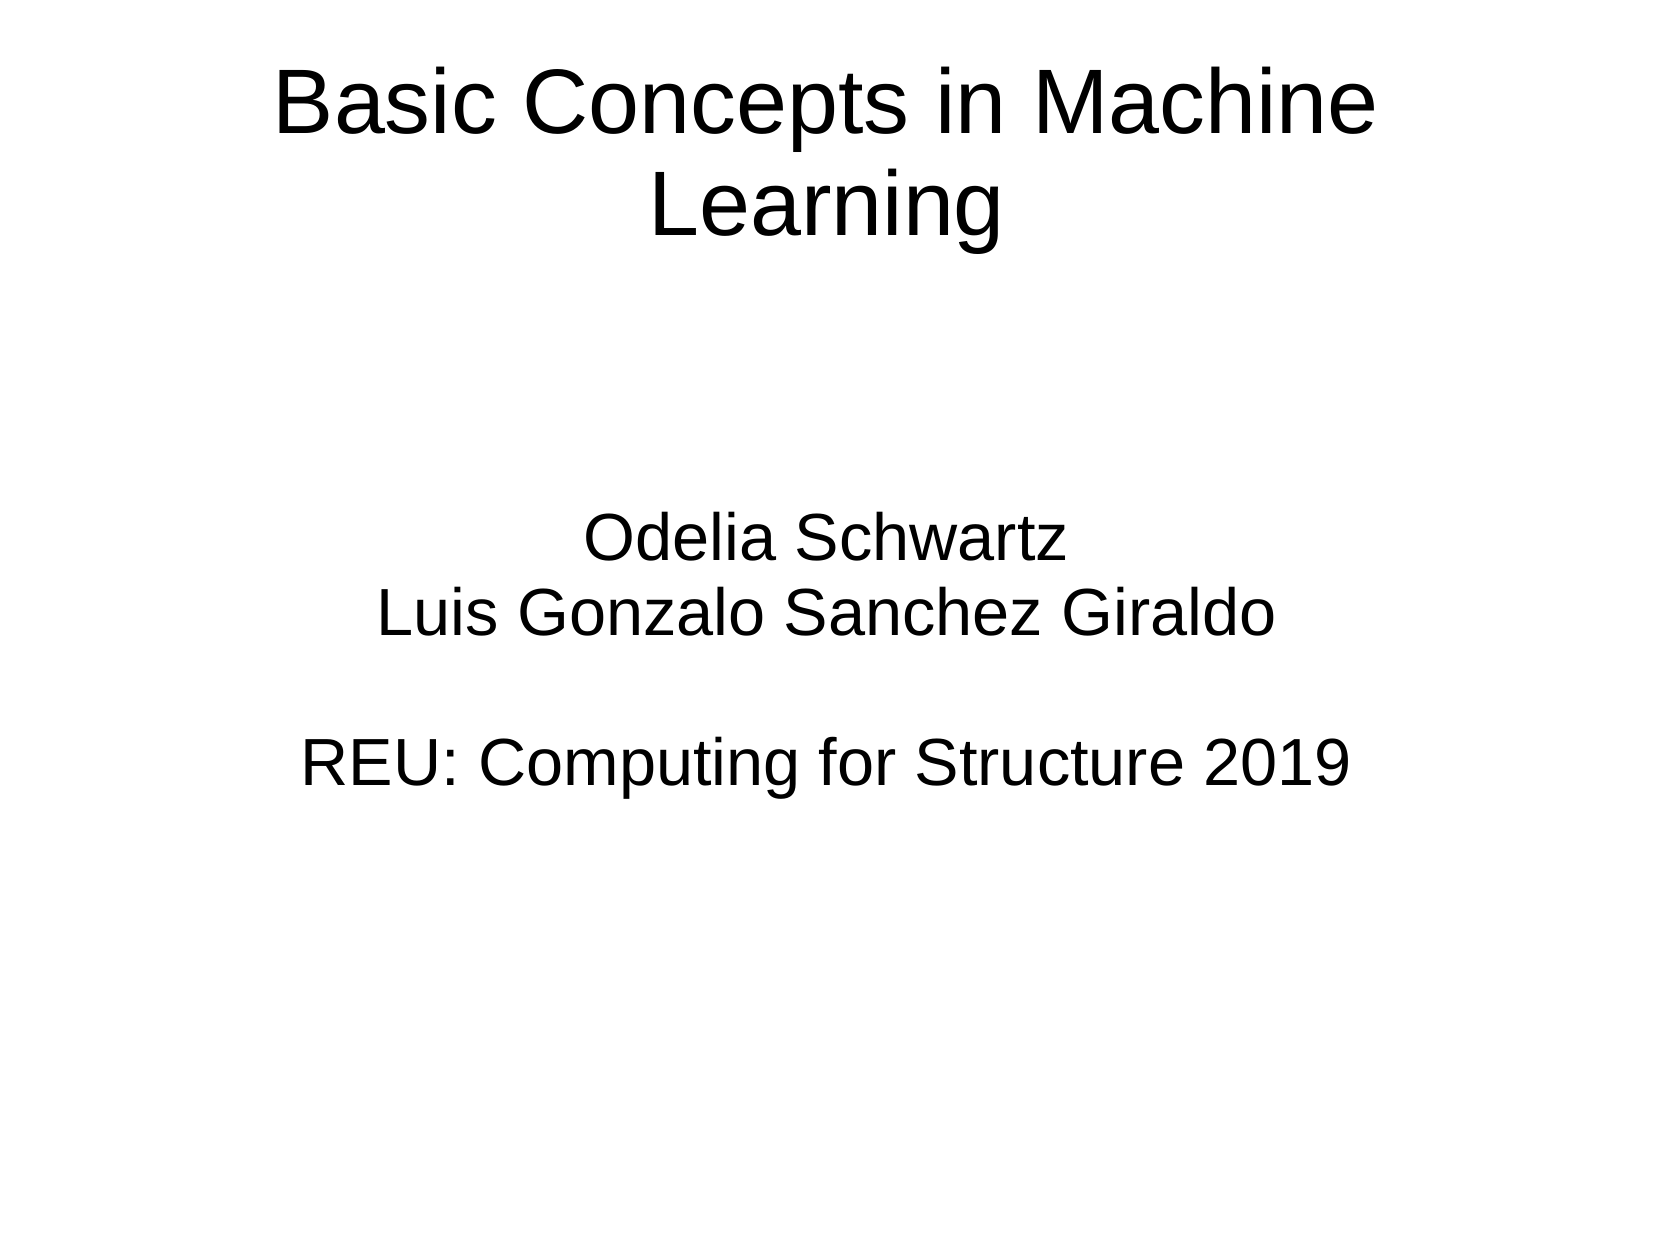

# Basic Concepts in Machine Learning
Odelia Schwartz
Luis Gonzalo Sanchez Giraldo
REU: Computing for Structure 2019